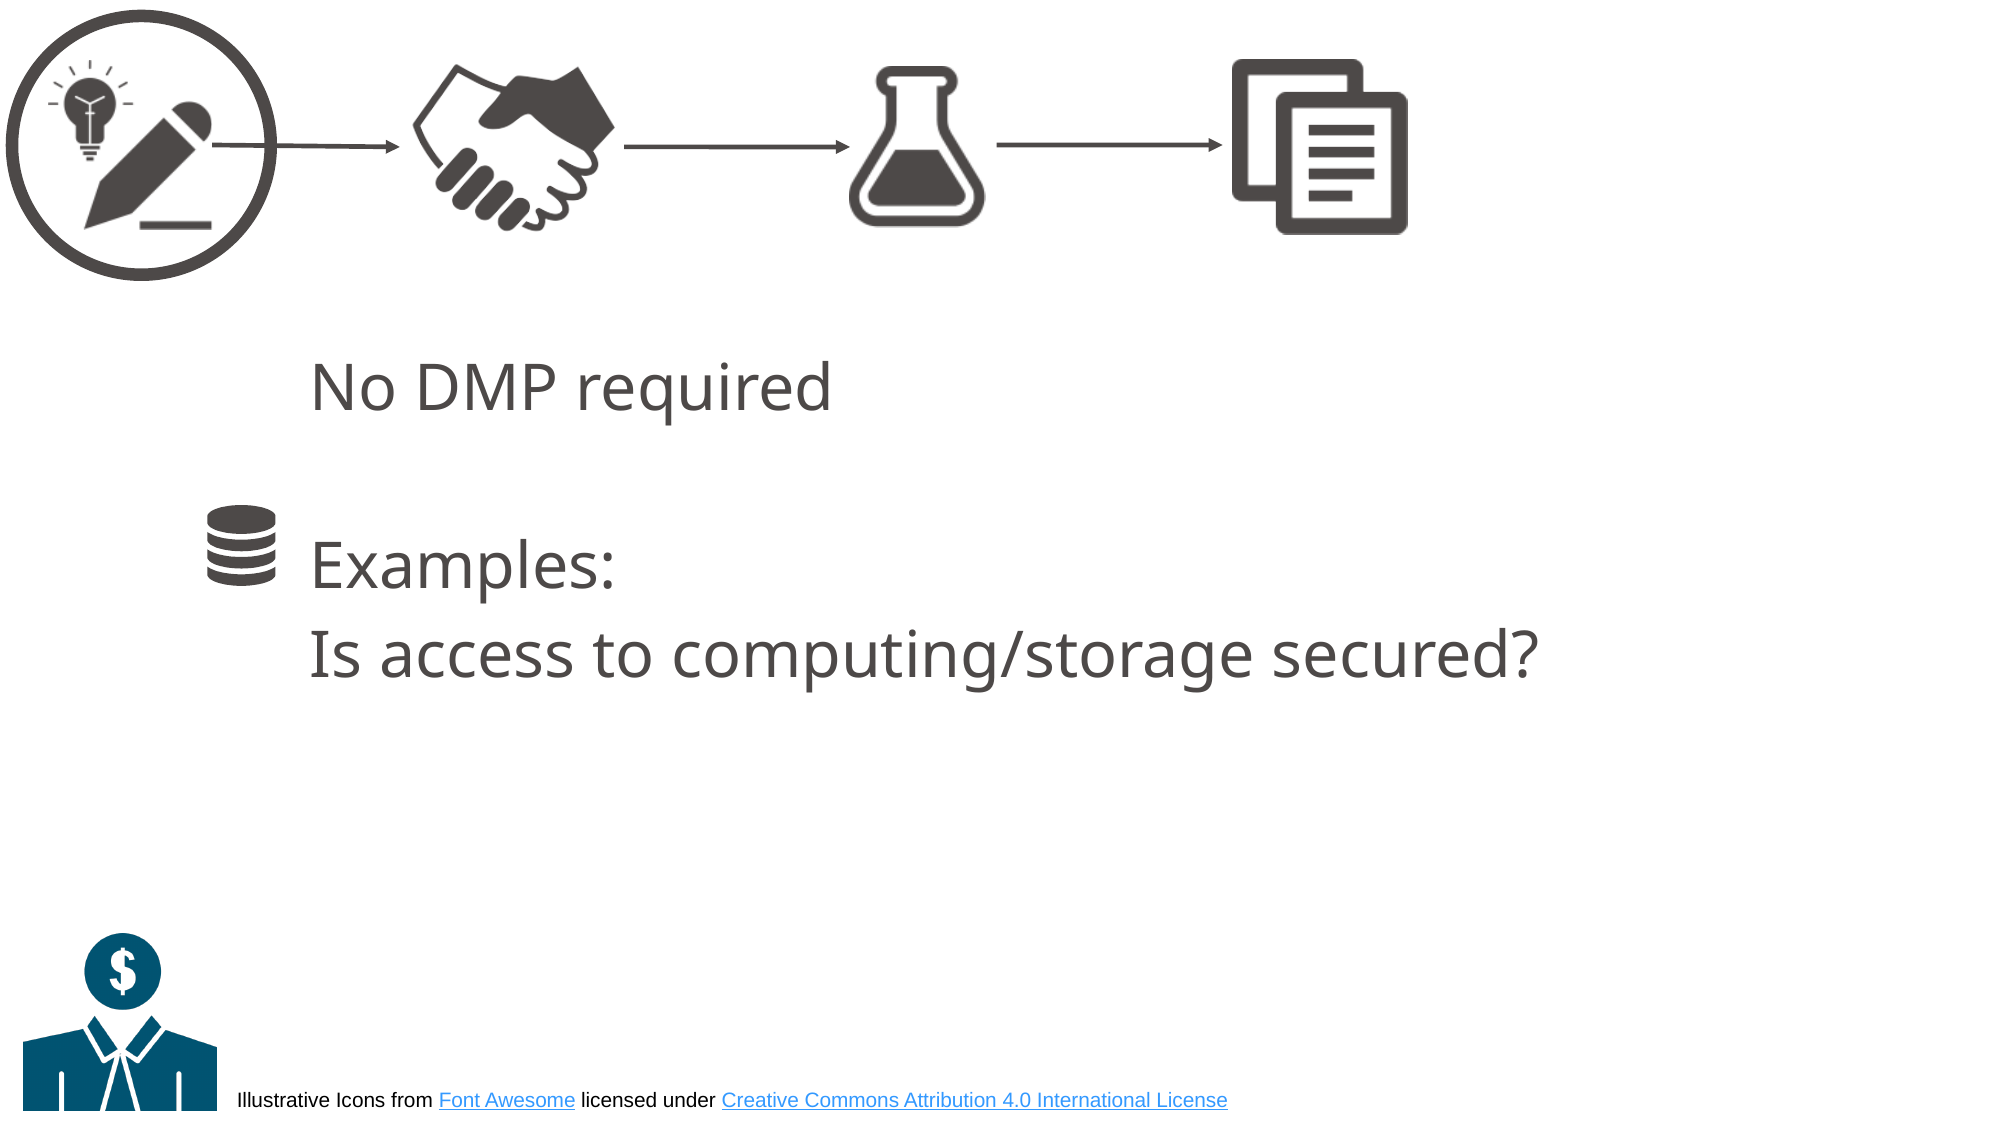

No DMP required
Examples:
Is access to computing/storage secured?
Illustrative Icons from Font Awesome licensed under Creative Commons Attribution 4.0 International License